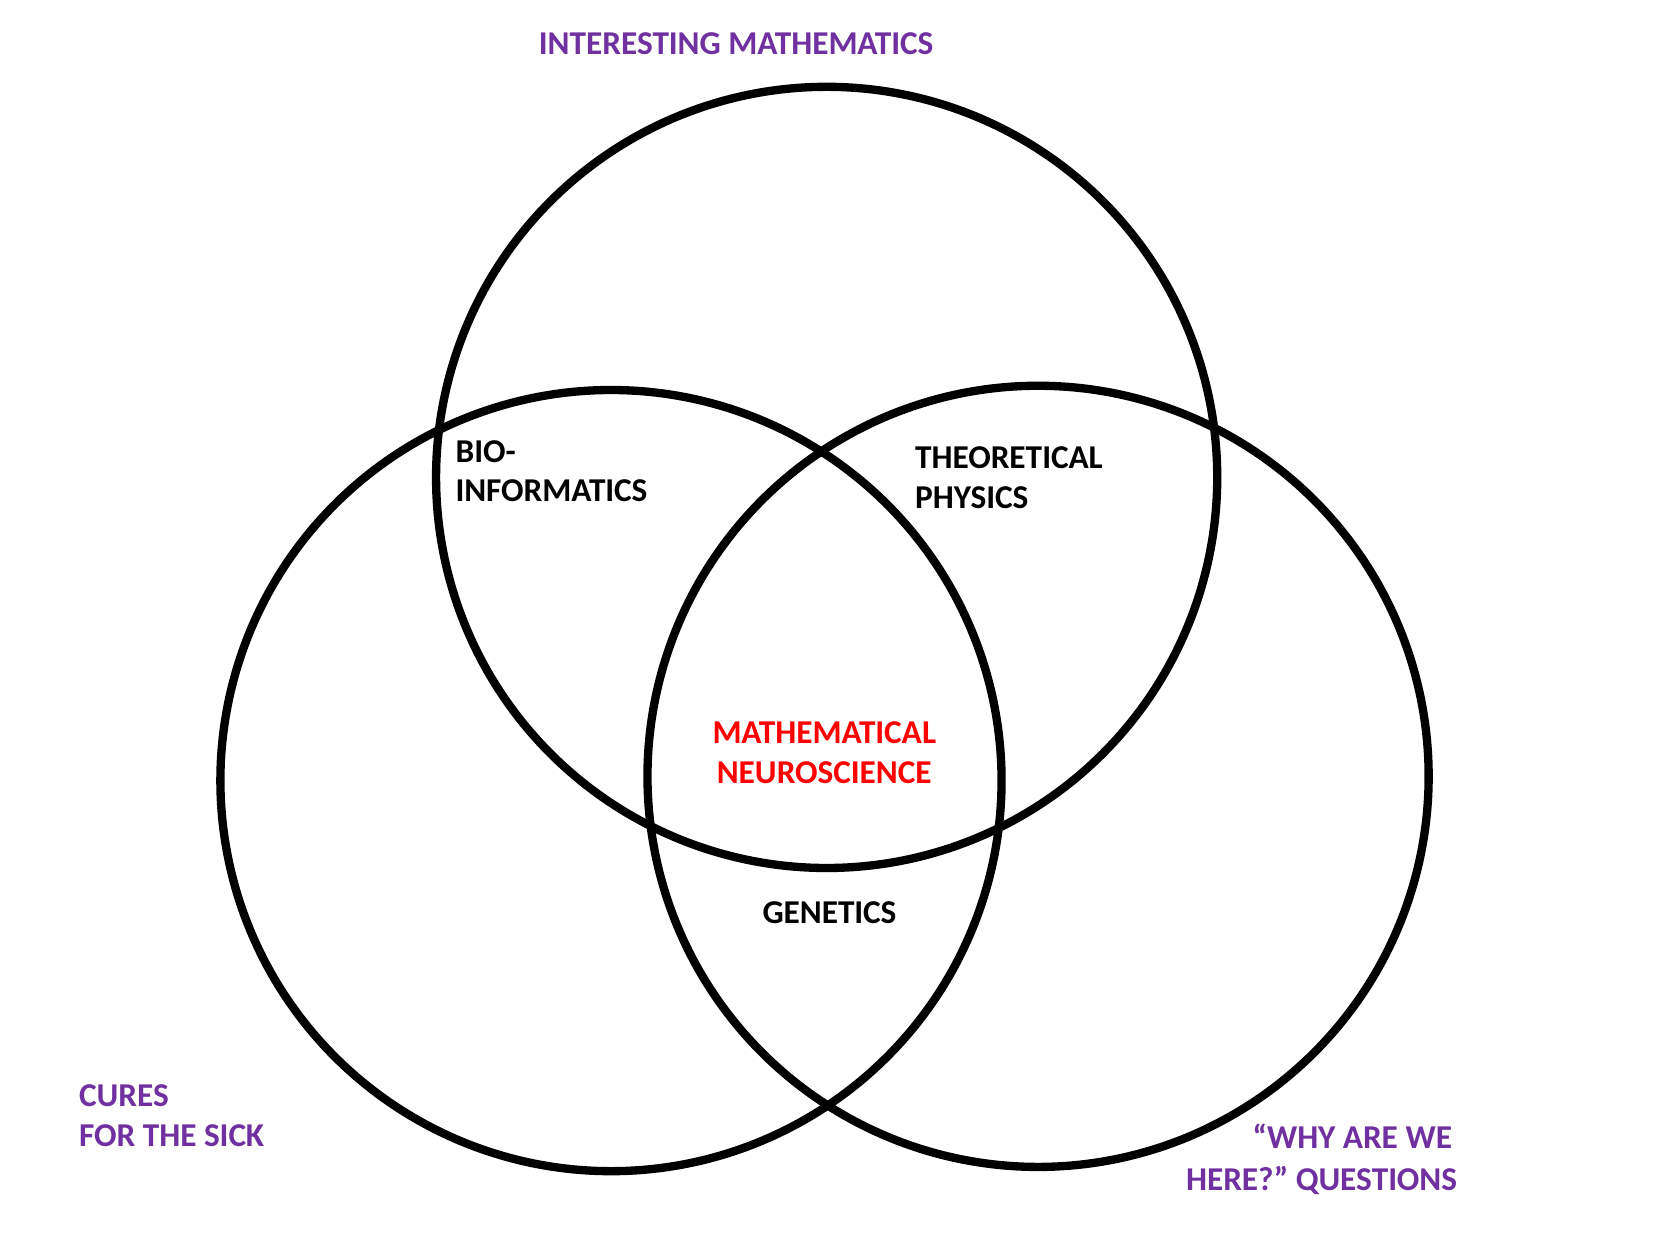

INTERESTING MATHEMATICS
BIO-
INFORMATICS
THEORETICAL
PHYSICS
MATHEMATICAL
NEUROSCIENCE
GENETICS
CURES
FOR THE SICK
 “WHY ARE WE
HERE?” QUESTIONS